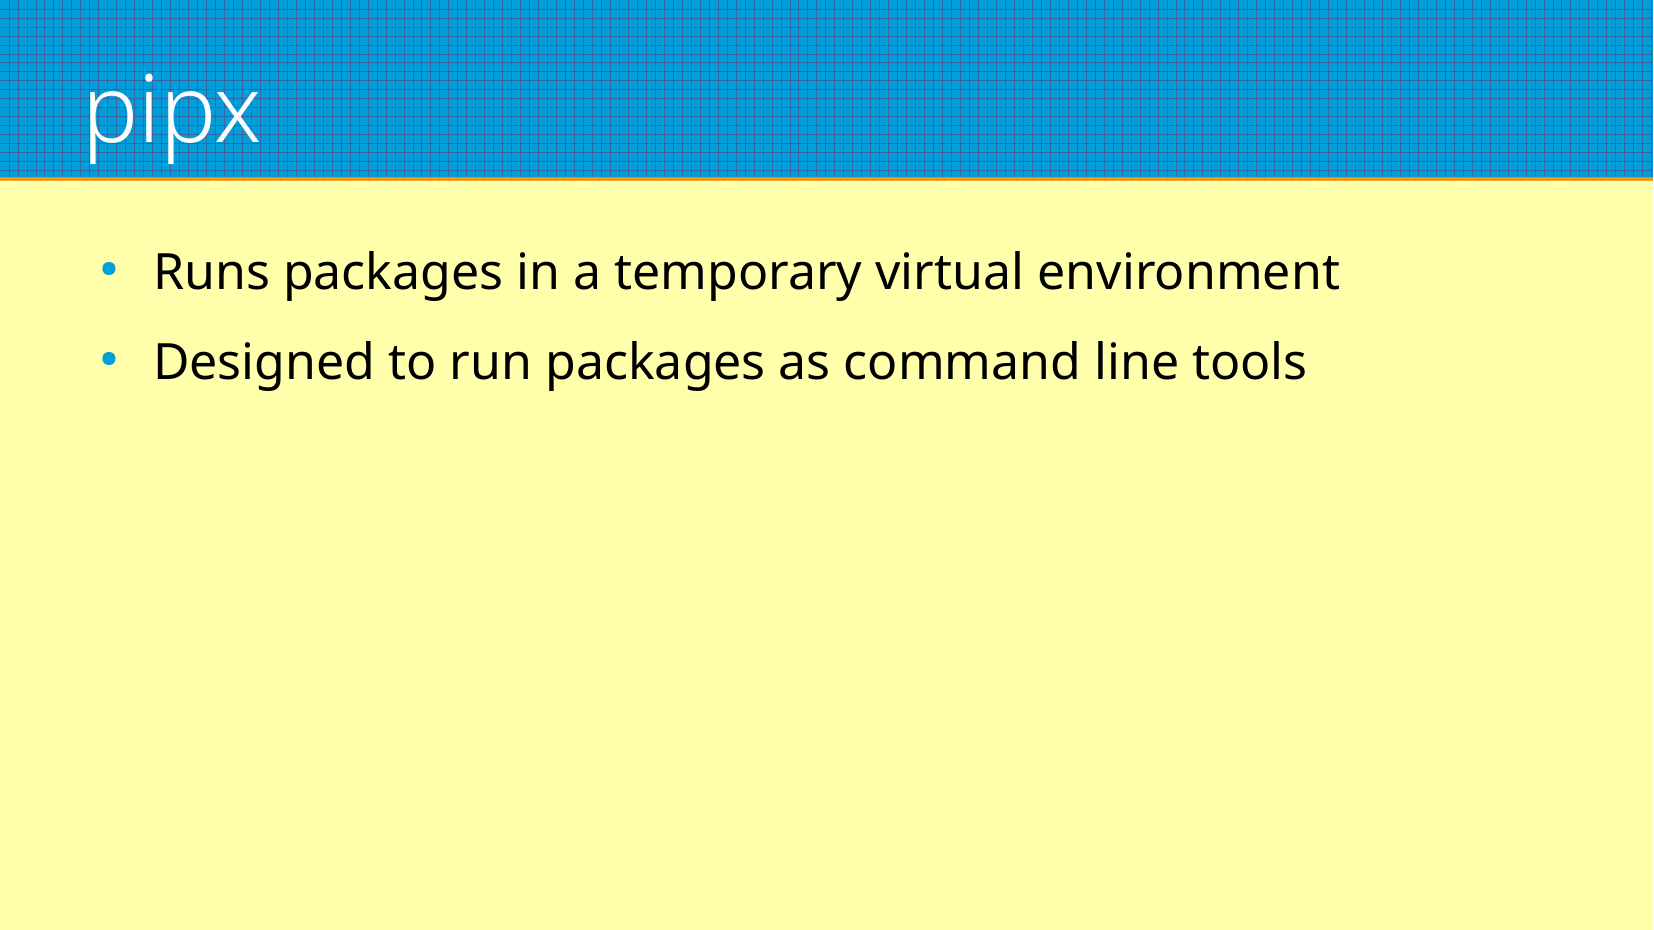

# pipx
Runs packages in a temporary virtual environment
Designed to run packages as command line tools